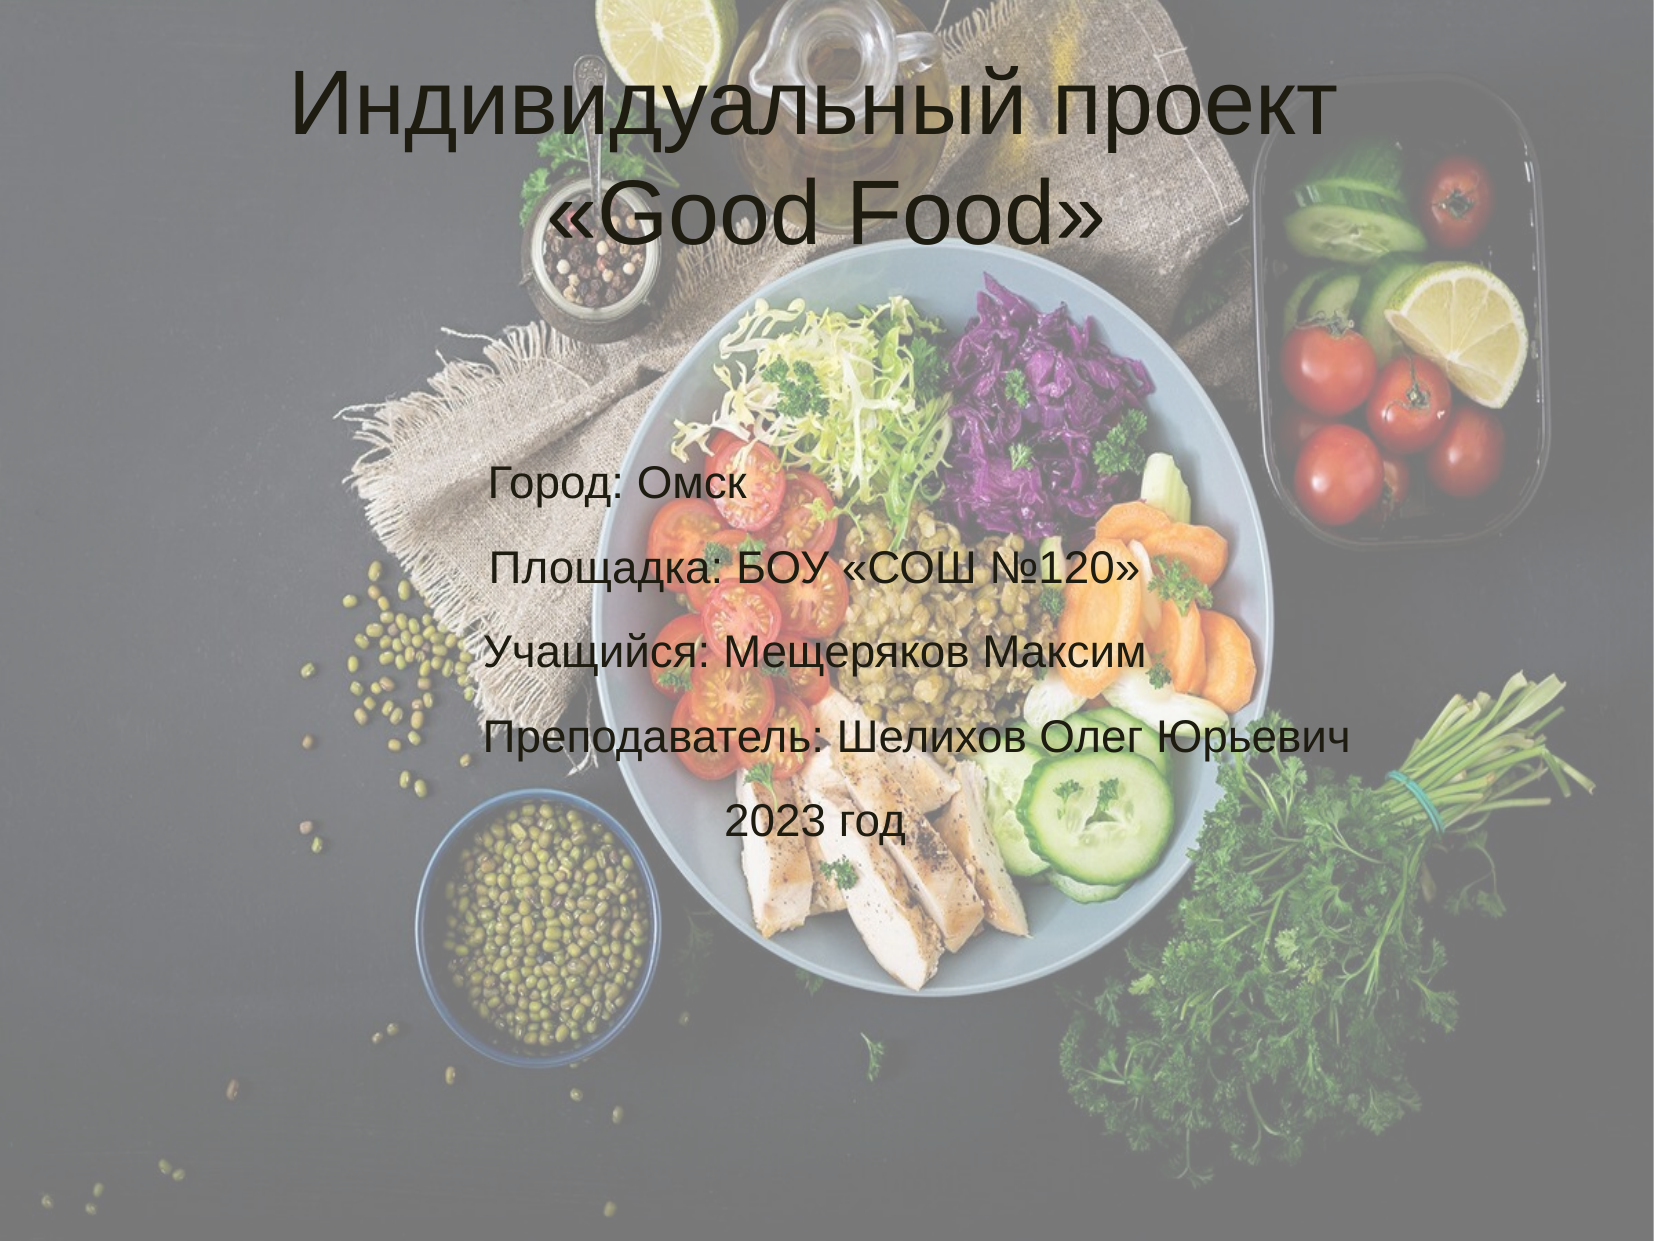

# Индивидуальный проект «Good Food»
Город: Омск
Площадка: БОУ «СОШ №120»
Учащийся: Мещеряков Максим
 Преподаватель: Шелихов Олег Юрьевич
2023 год